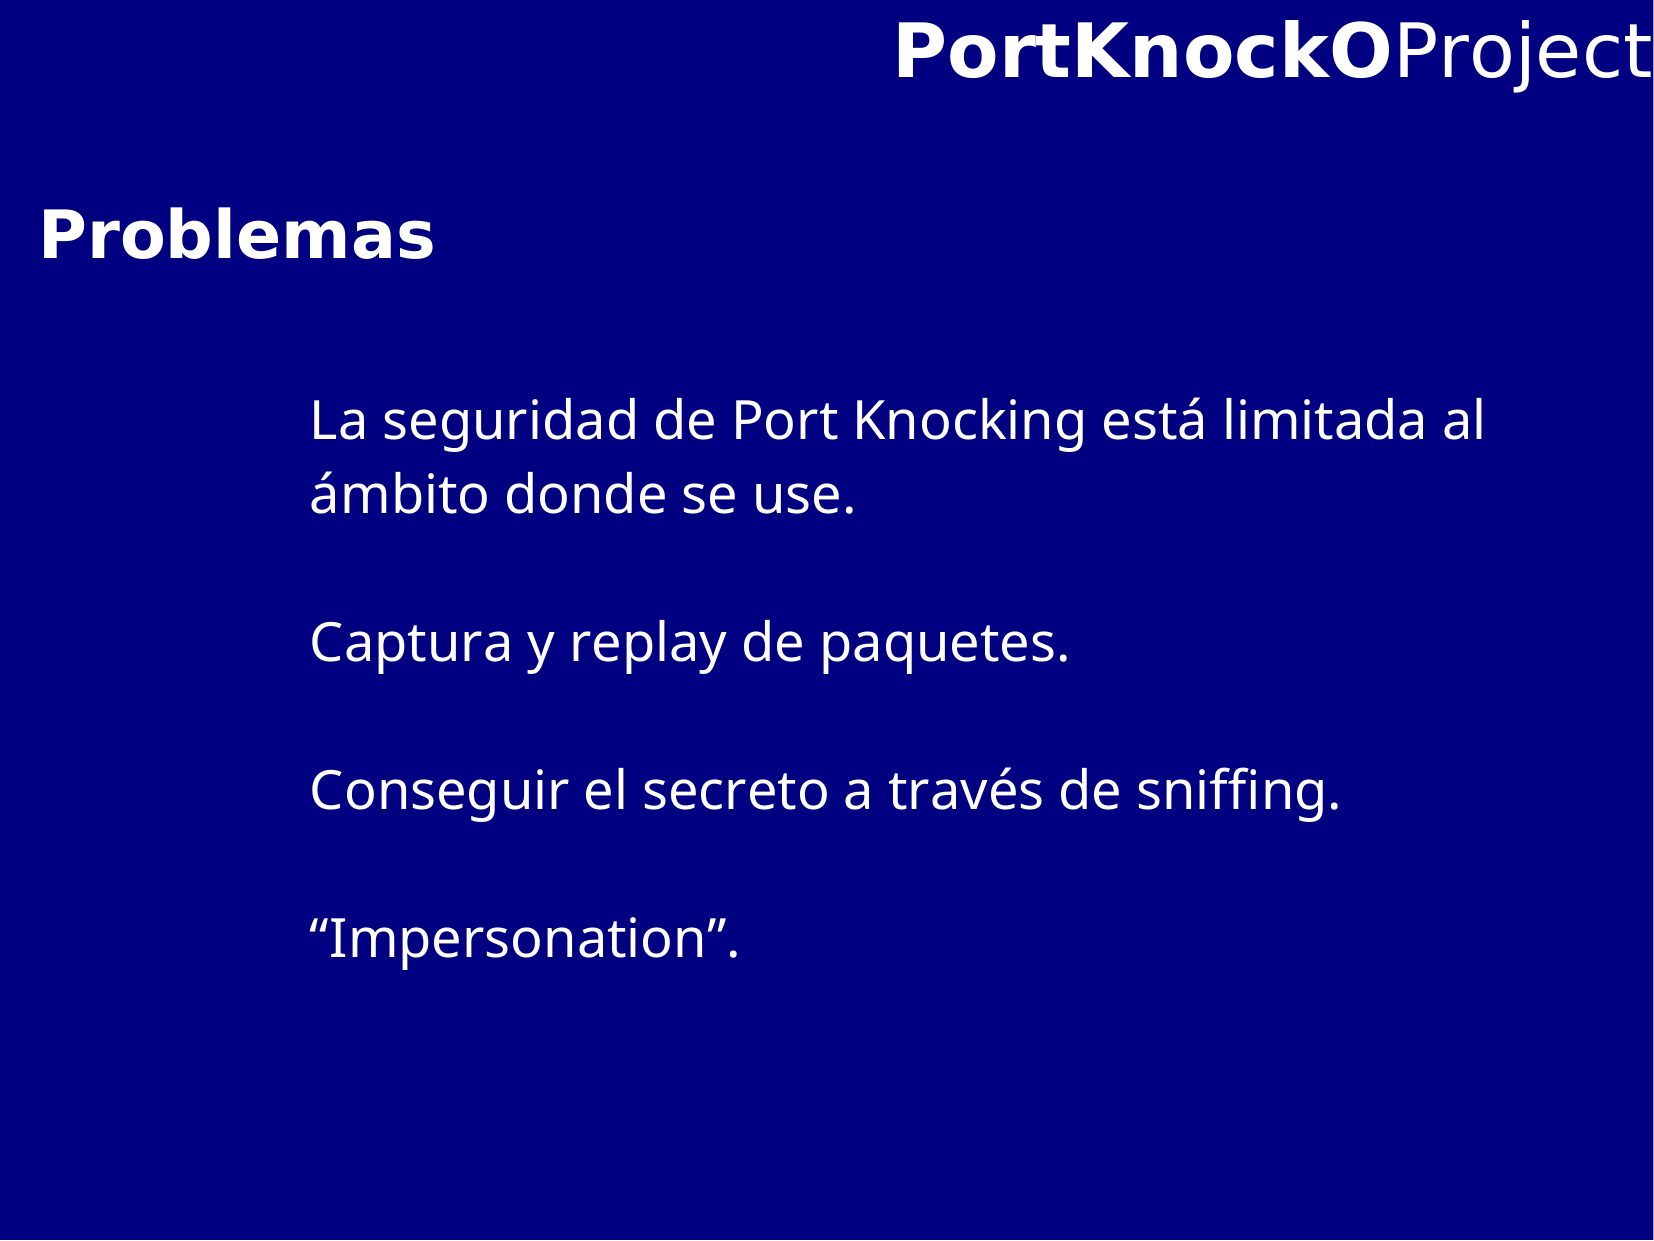

PortKnockOProject
Problemas
La seguridad de Port Knocking está limitada al
ámbito donde se use.
Captura y replay de paquetes.
Conseguir el secreto a través de sniffing.
“Impersonation”.